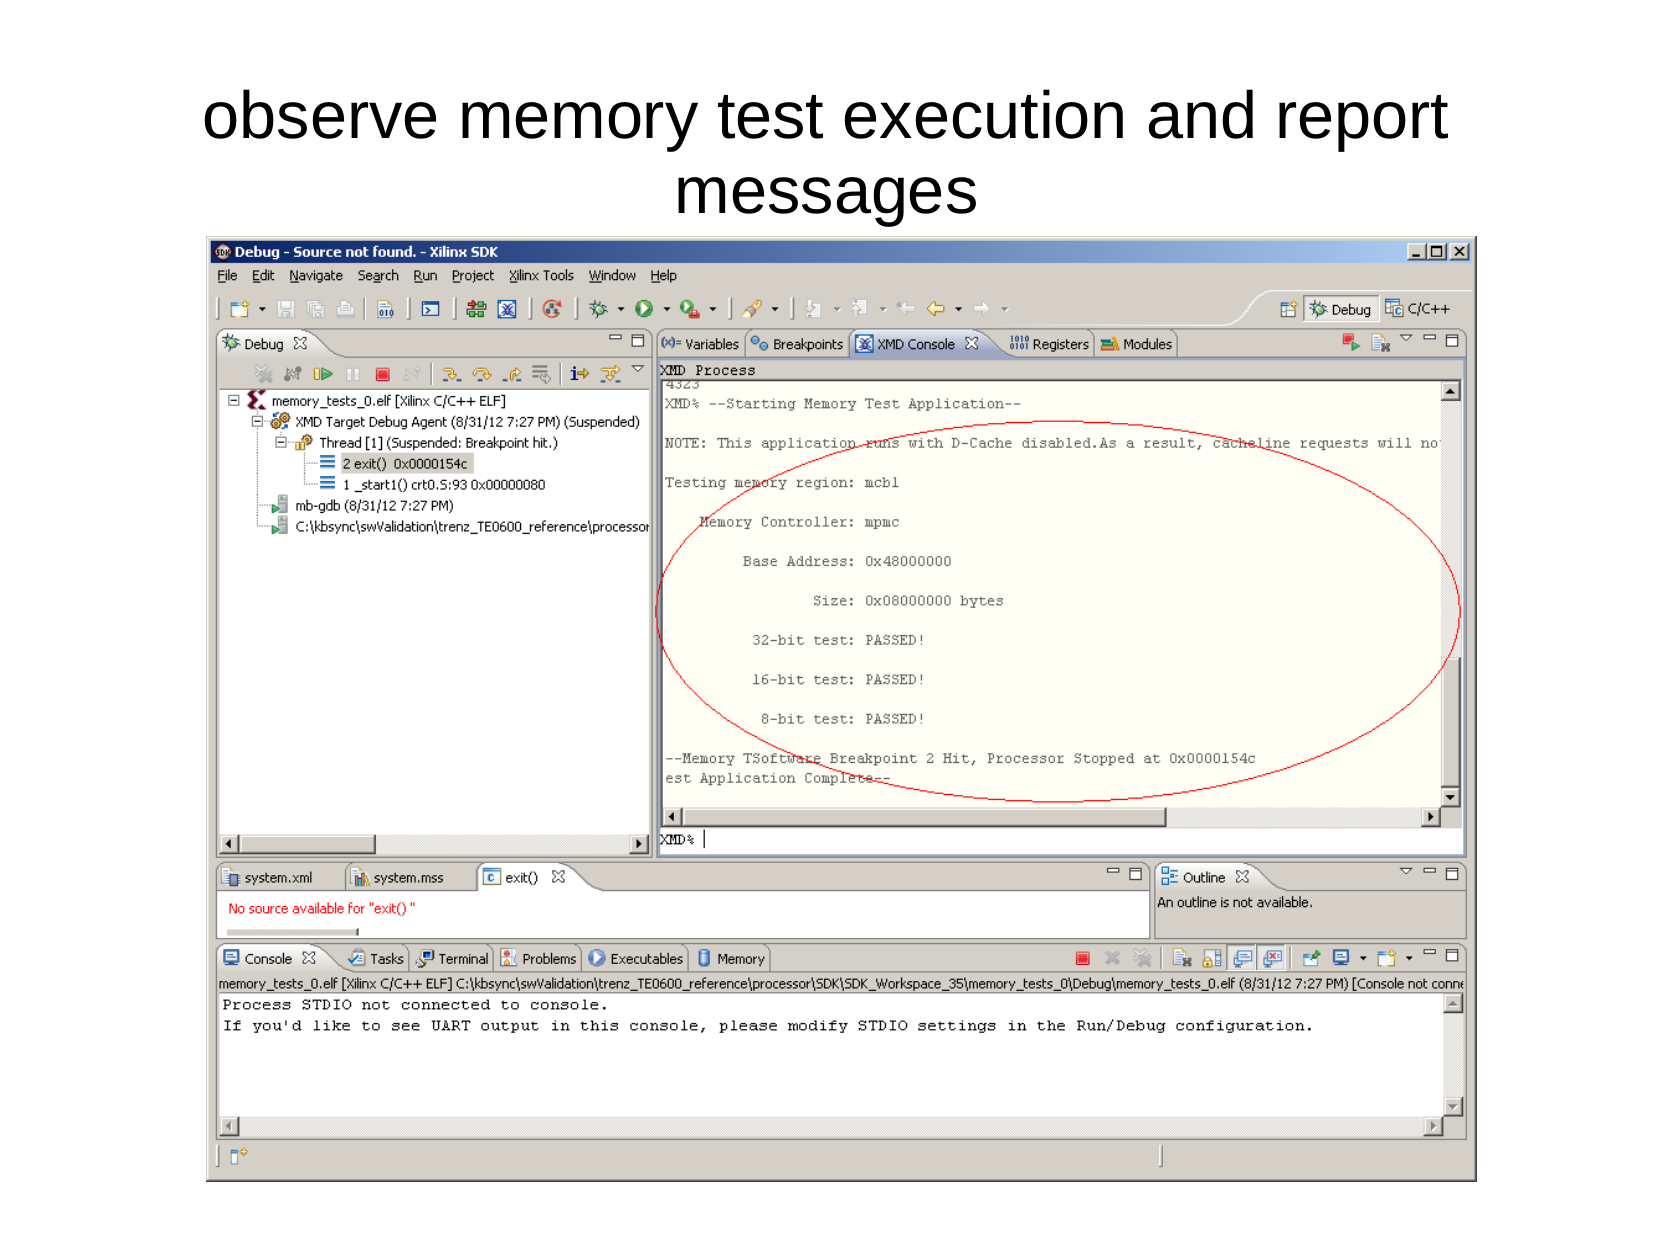

# observe memory test execution and report messages